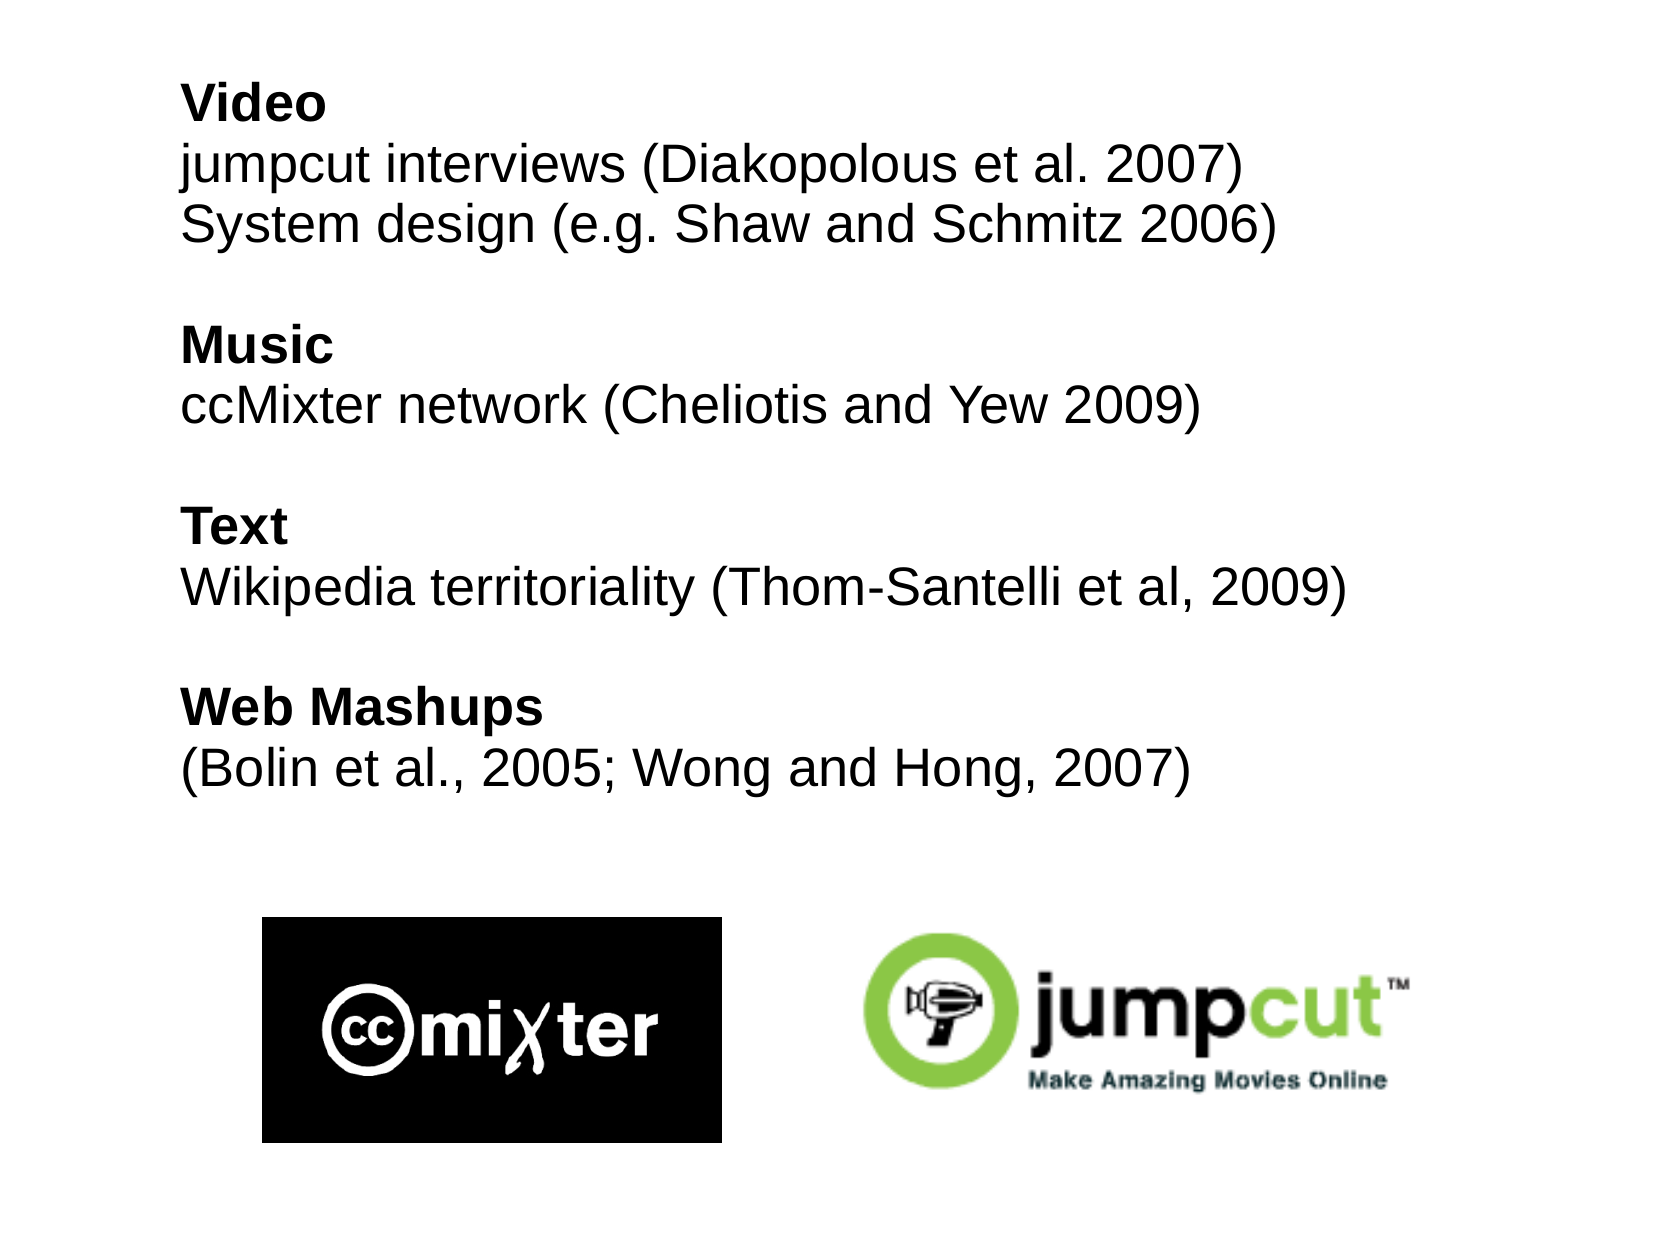

Video
jumpcut interviews (Diakopolous et al. 2007)
System design (e.g. Shaw and Schmitz 2006)
Music
ccMixter network (Cheliotis and Yew 2009)
Text
Wikipedia territoriality (Thom-Santelli et al, 2009)
Web Mashups
(Bolin et al., 2005; Wong and Hong, 2007)